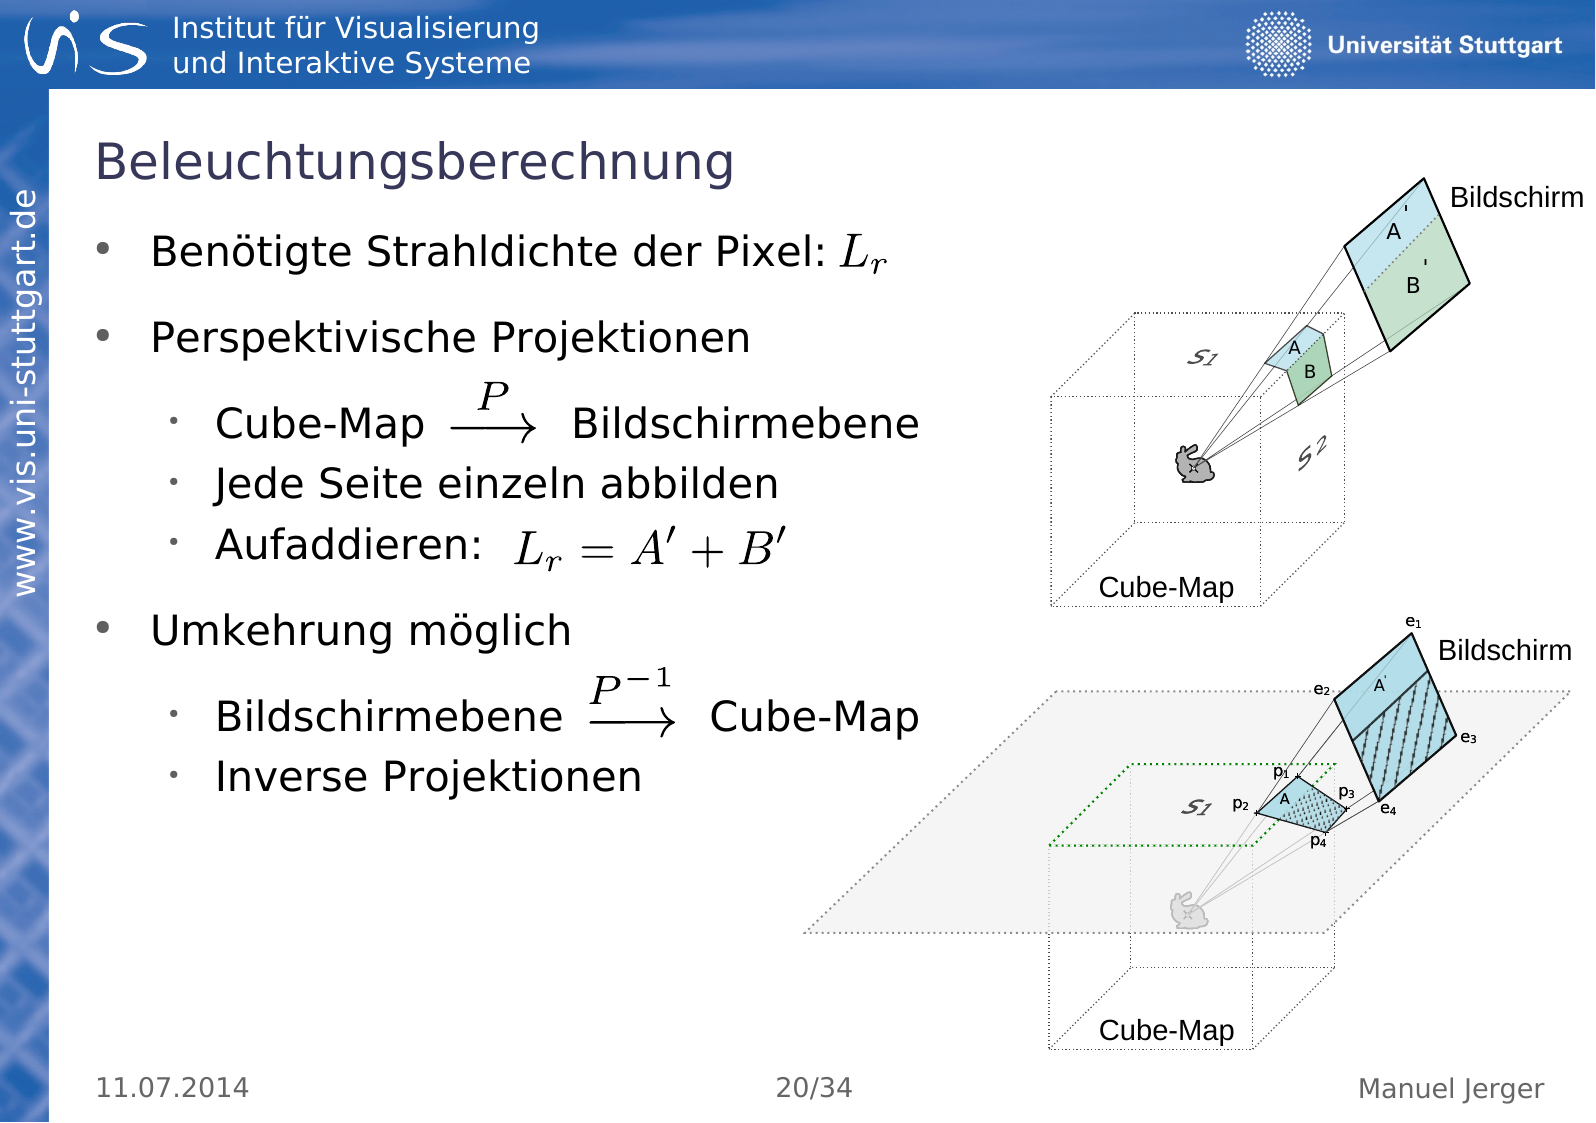

# Beleuchtungsberechnung
Bildschirm
Benötigte Strahldichte der Pixel:
Perspektivische Projektionen
Cube-Map Bildschirmebene
Jede Seite einzeln abbilden
Aufaddieren:
Umkehrung möglich
Bildschirmebene Cube-Map
Inverse Projektionen
Cube-Map
Bildschirm
Cube-Map